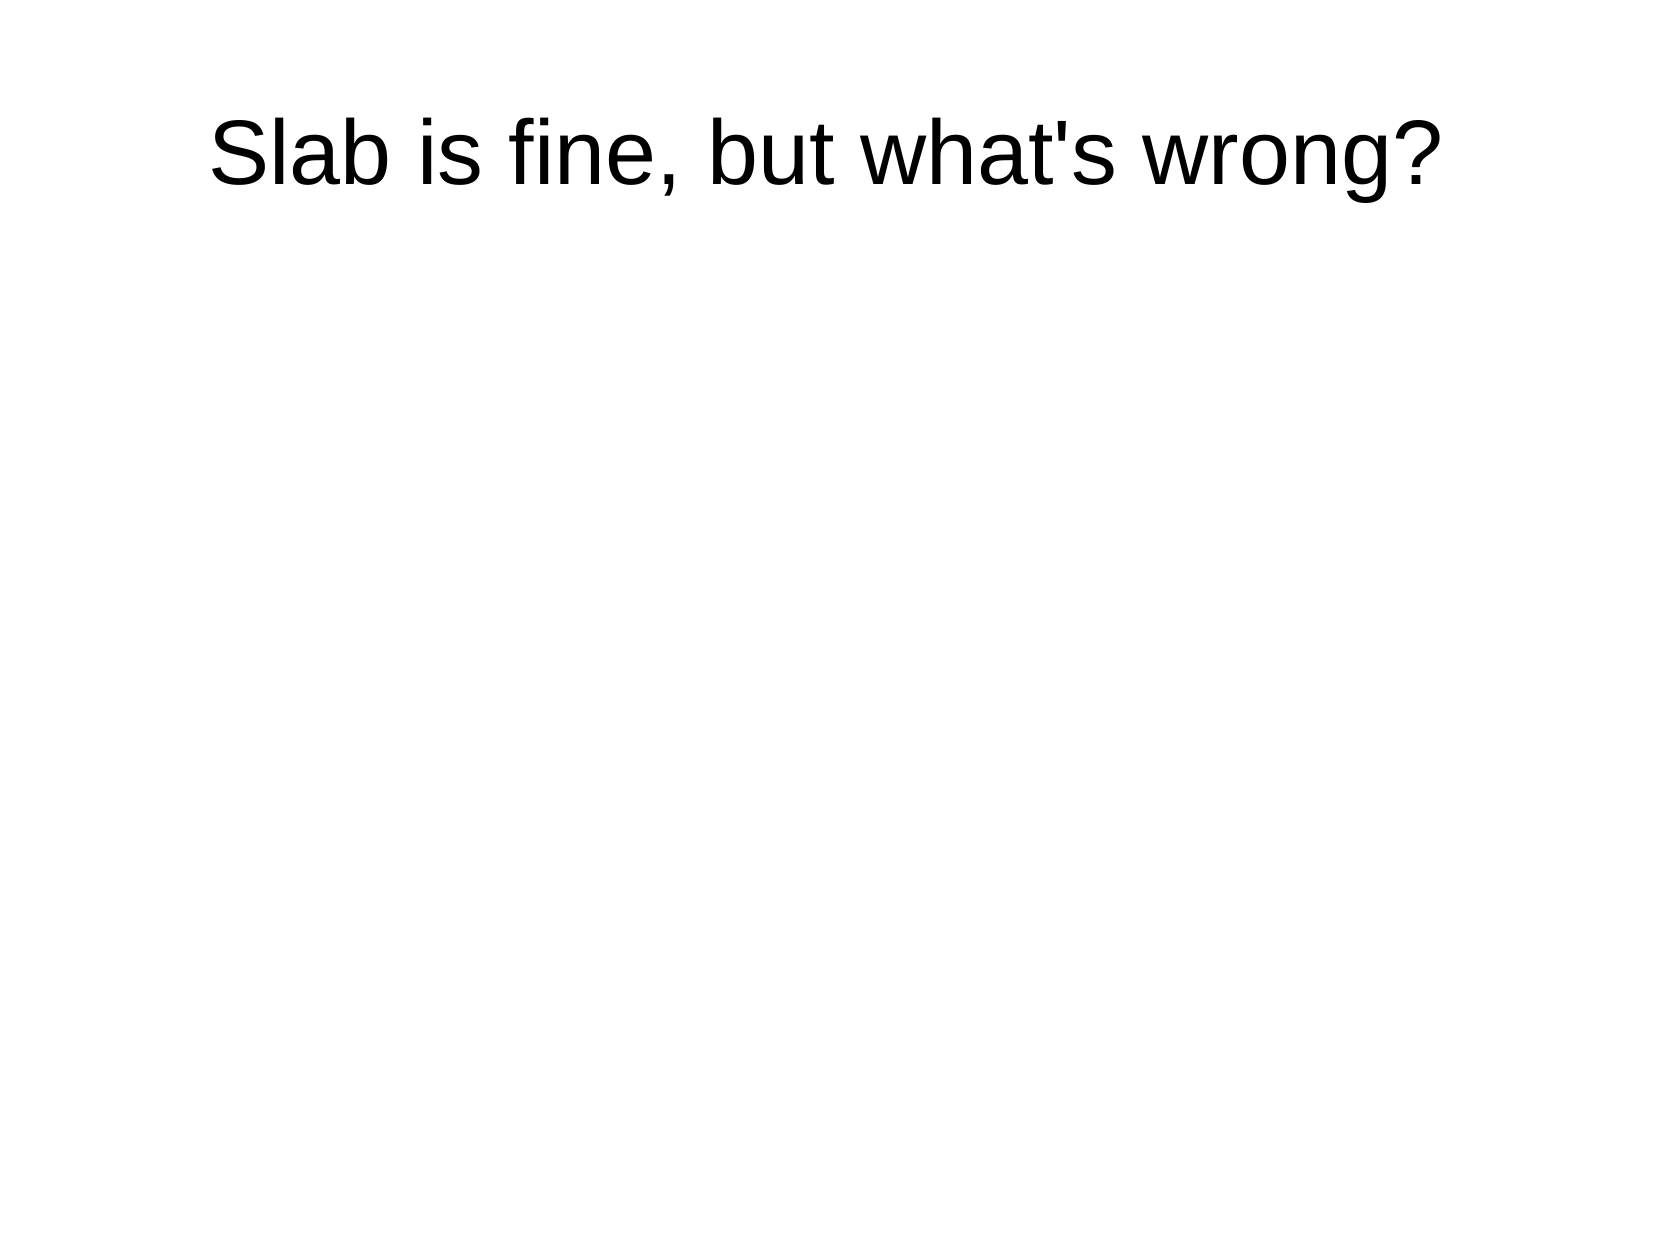

# Slab is fine, but what's wrong?